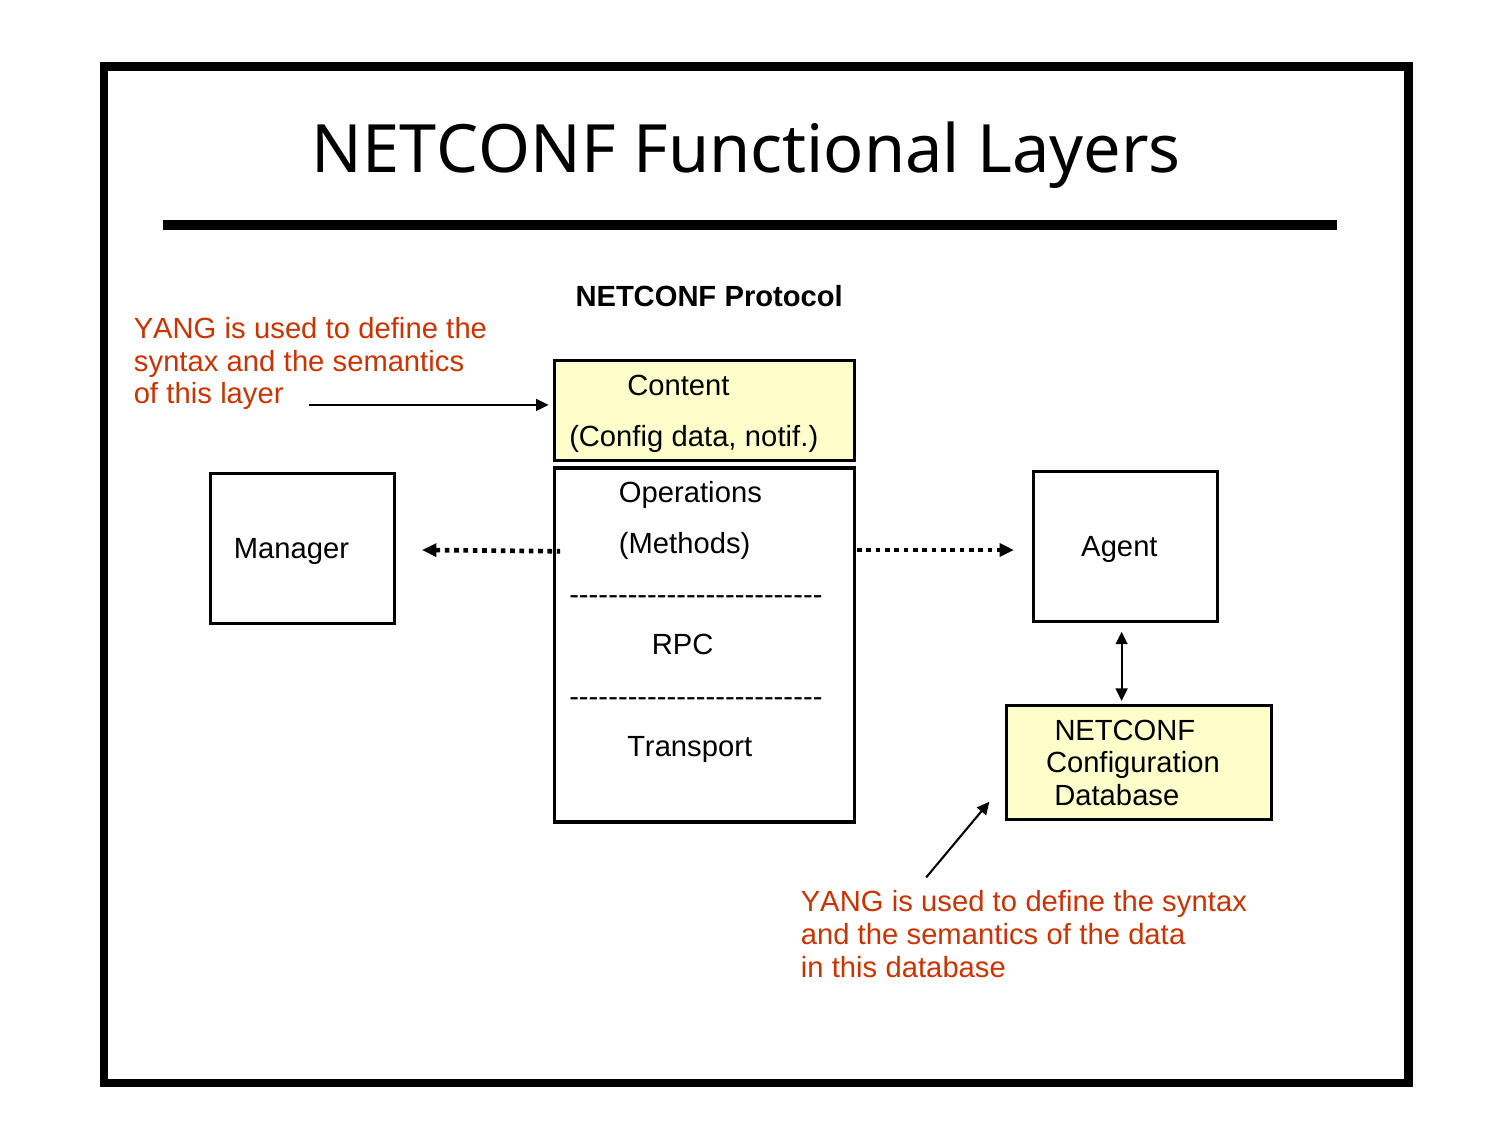

# NETCONF Functional Layers
NETCONF Protocol
YANG is used to define the
syntax and the semantics
of this layer
 Content
(Config data, notif.)
 Operations
 (Methods)
--------------------------
 RPC
--------------------------
 Transport
 Agent
 Manager
 NETCONF
 Configuration
 Database
YANG is used to define the syntax
and the semantics of the data
in this database